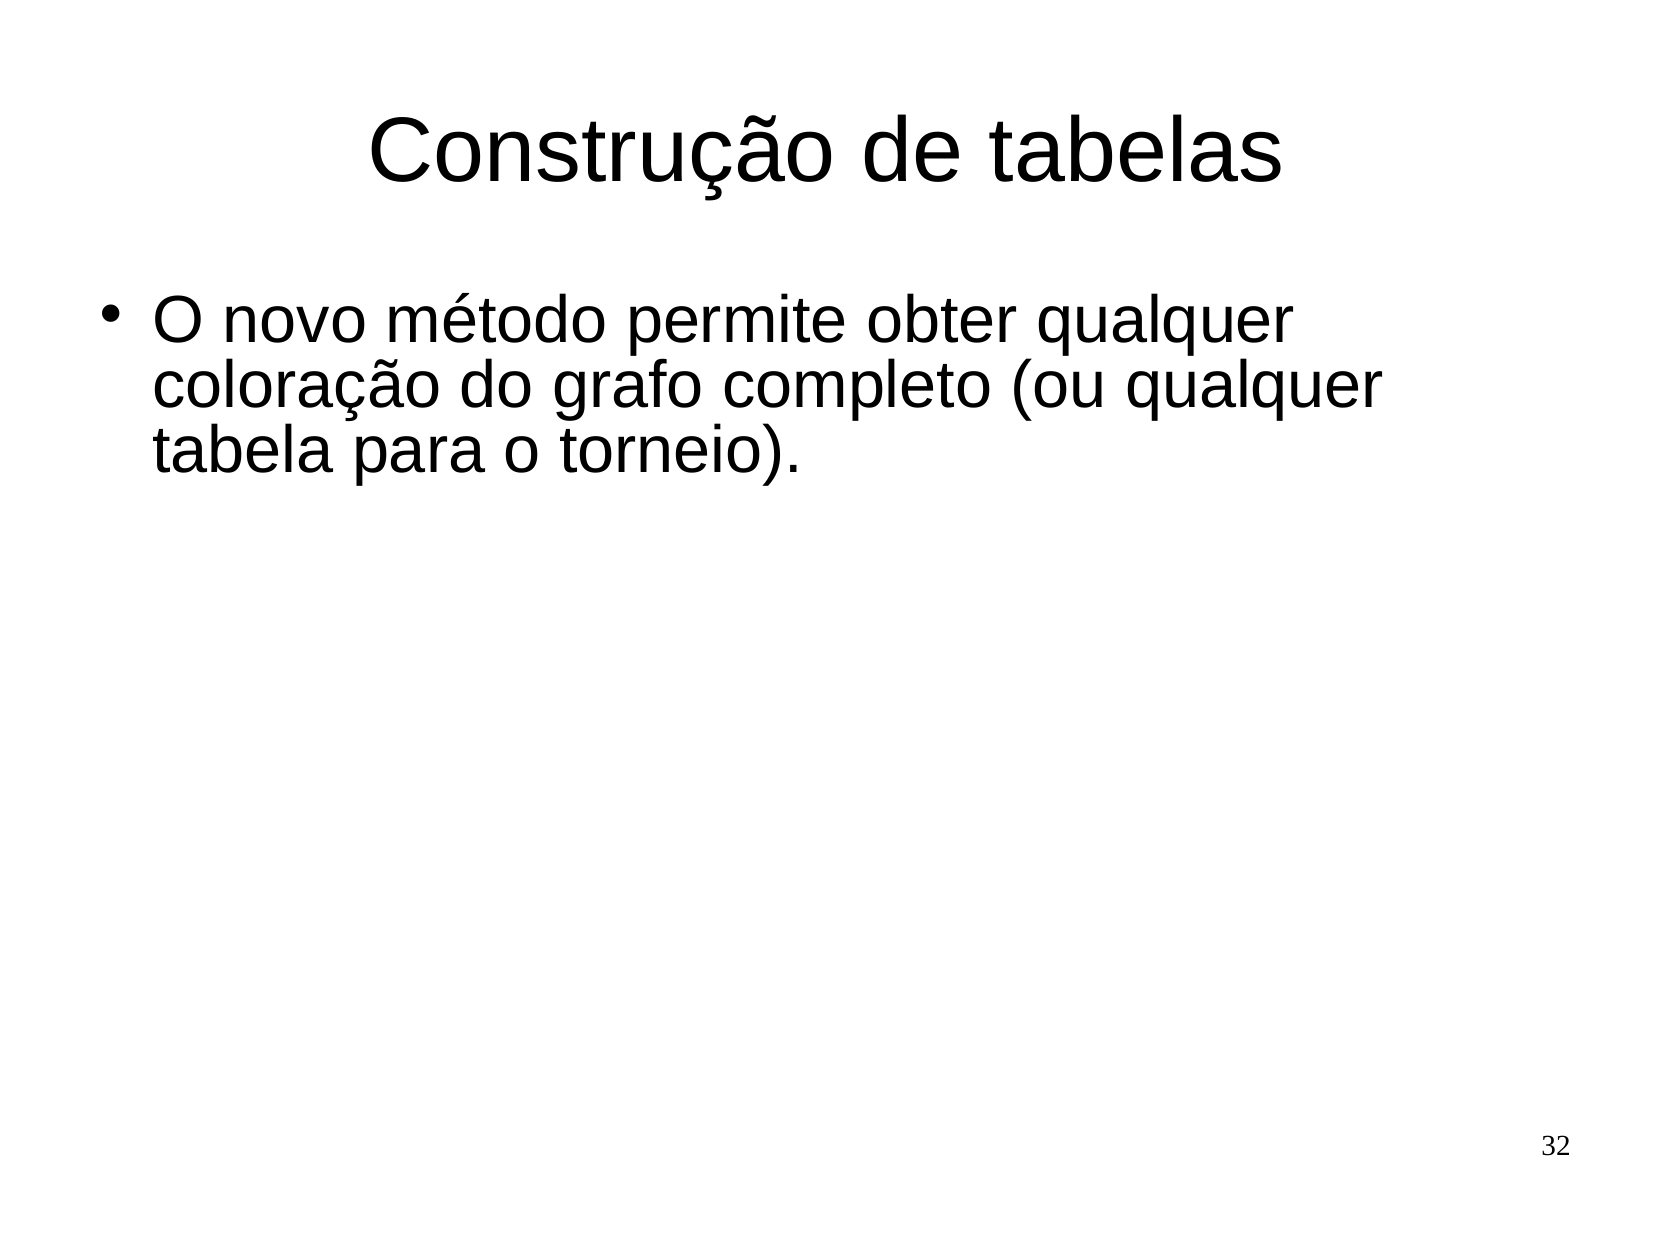

# Construção de tabelas
O novo método permite obter qualquer coloração do grafo completo (ou qualquer tabela para o torneio).
32